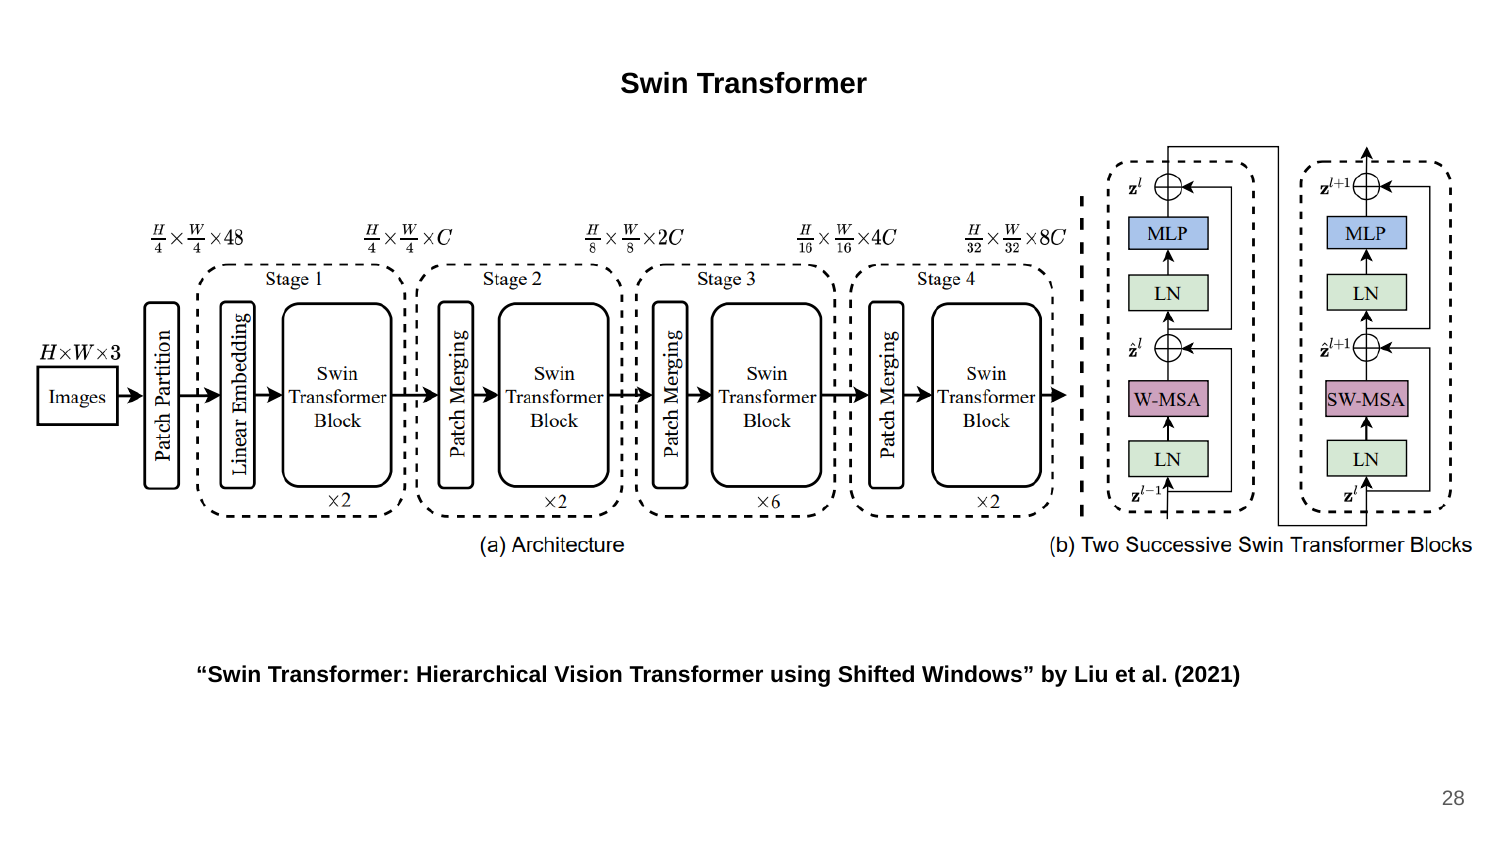

Swin Transformer
 “Swin Transformer: Hierarchical Vision Transformer using Shifted Windows” by Liu et al. (2021)